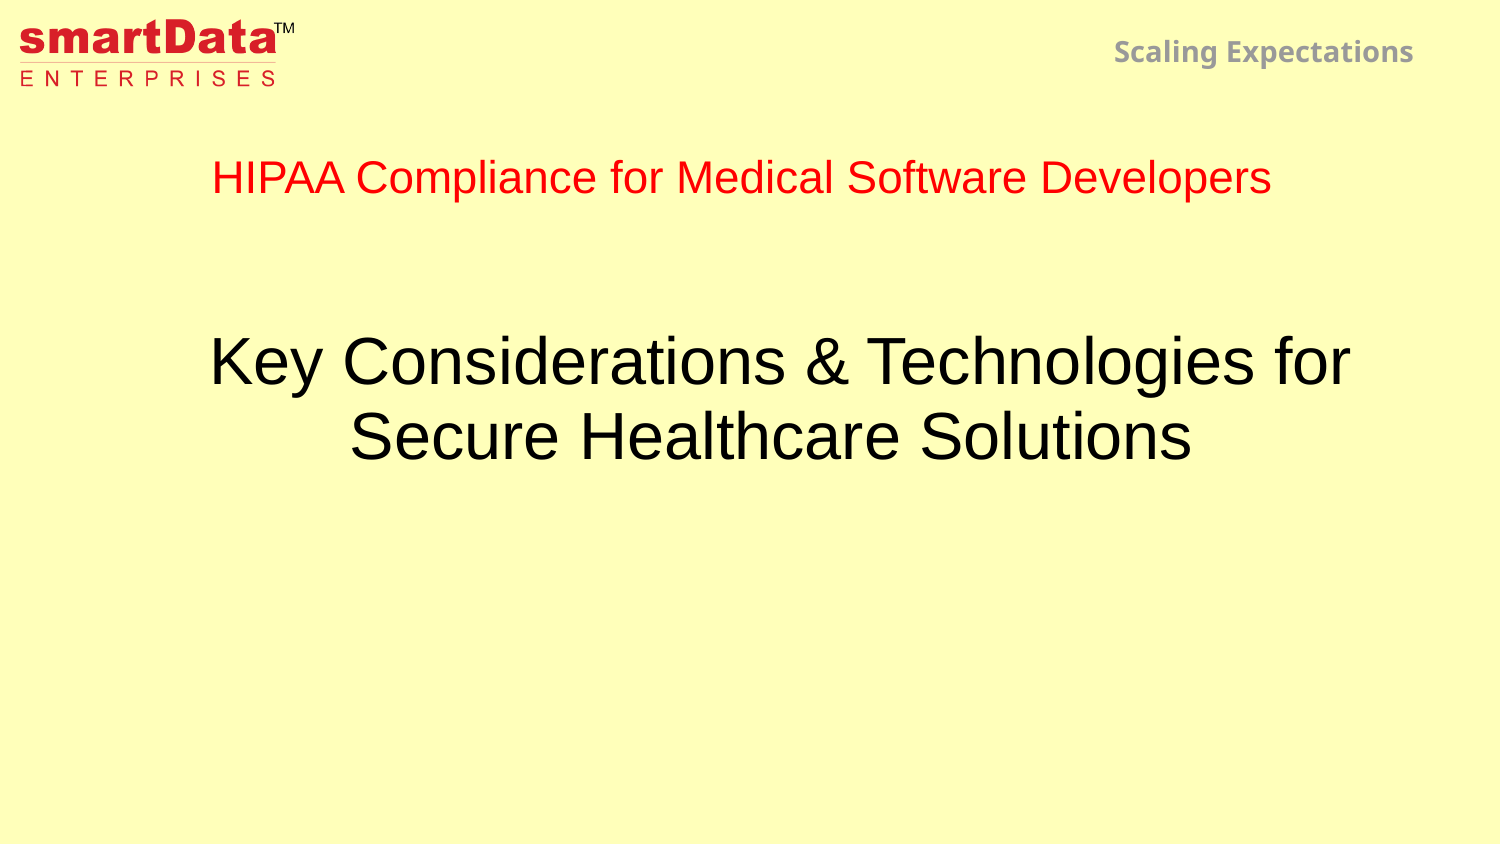

Scaling Expectations
# HIPAA Compliance for Medical Software Developers
 Key Considerations & Technologies for Secure Healthcare Solutions